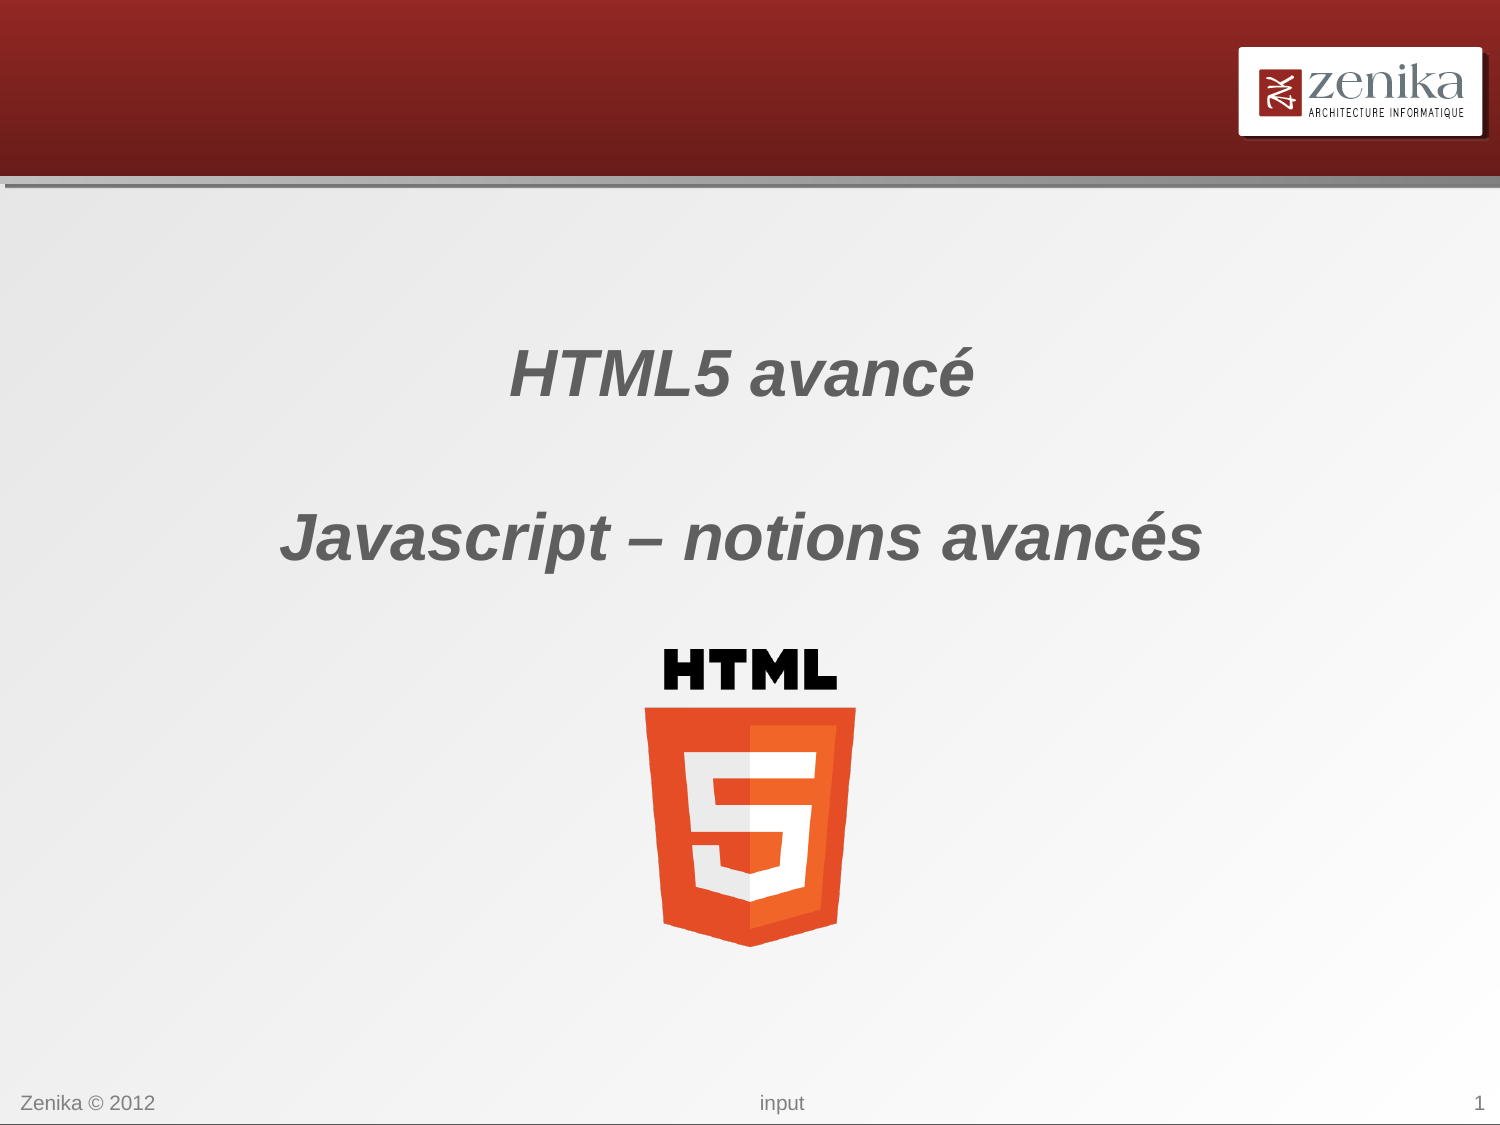

#
HTML5 avancé
Javascript – notions avancés